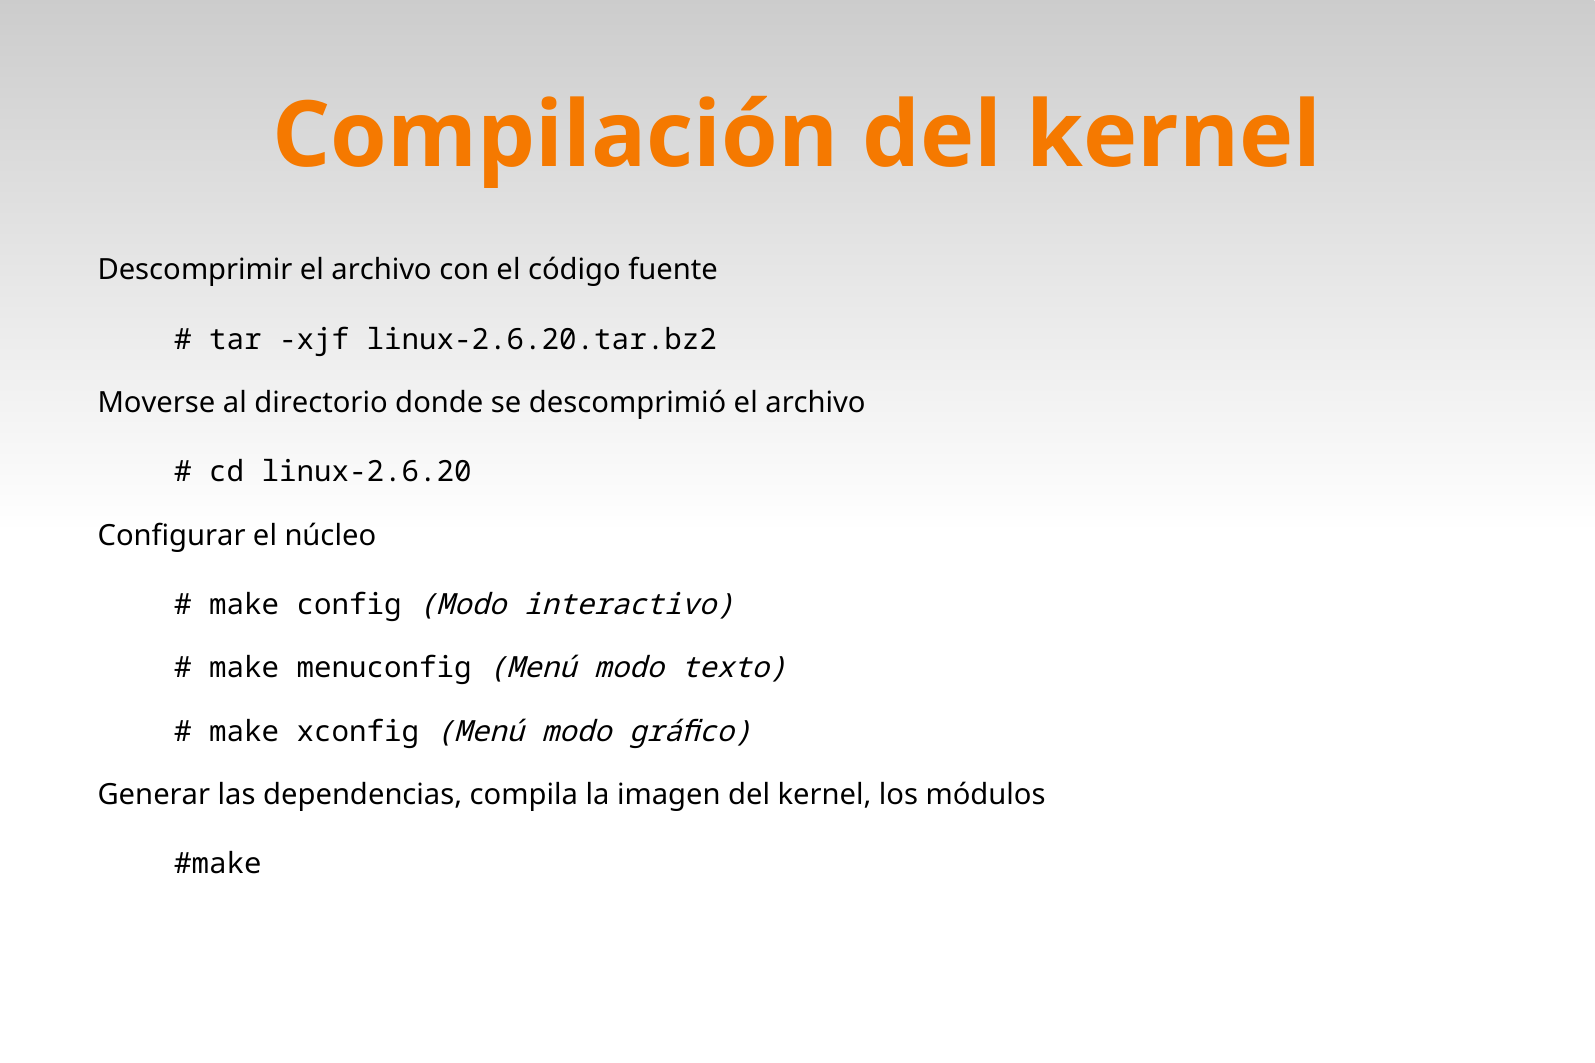

# Compilación del kernel
Descomprimir el archivo con el código fuente
# tar -xjf linux-2.6.20.tar.bz2
Moverse al directorio donde se descomprimió el archivo
# cd linux-2.6.20
Configurar el núcleo
# make config (Modo interactivo)
# make menuconfig (Menú modo texto)
# make xconfig (Menú modo gráﬁco)
Generar las dependencias, compila la imagen del kernel, los módulos
#make